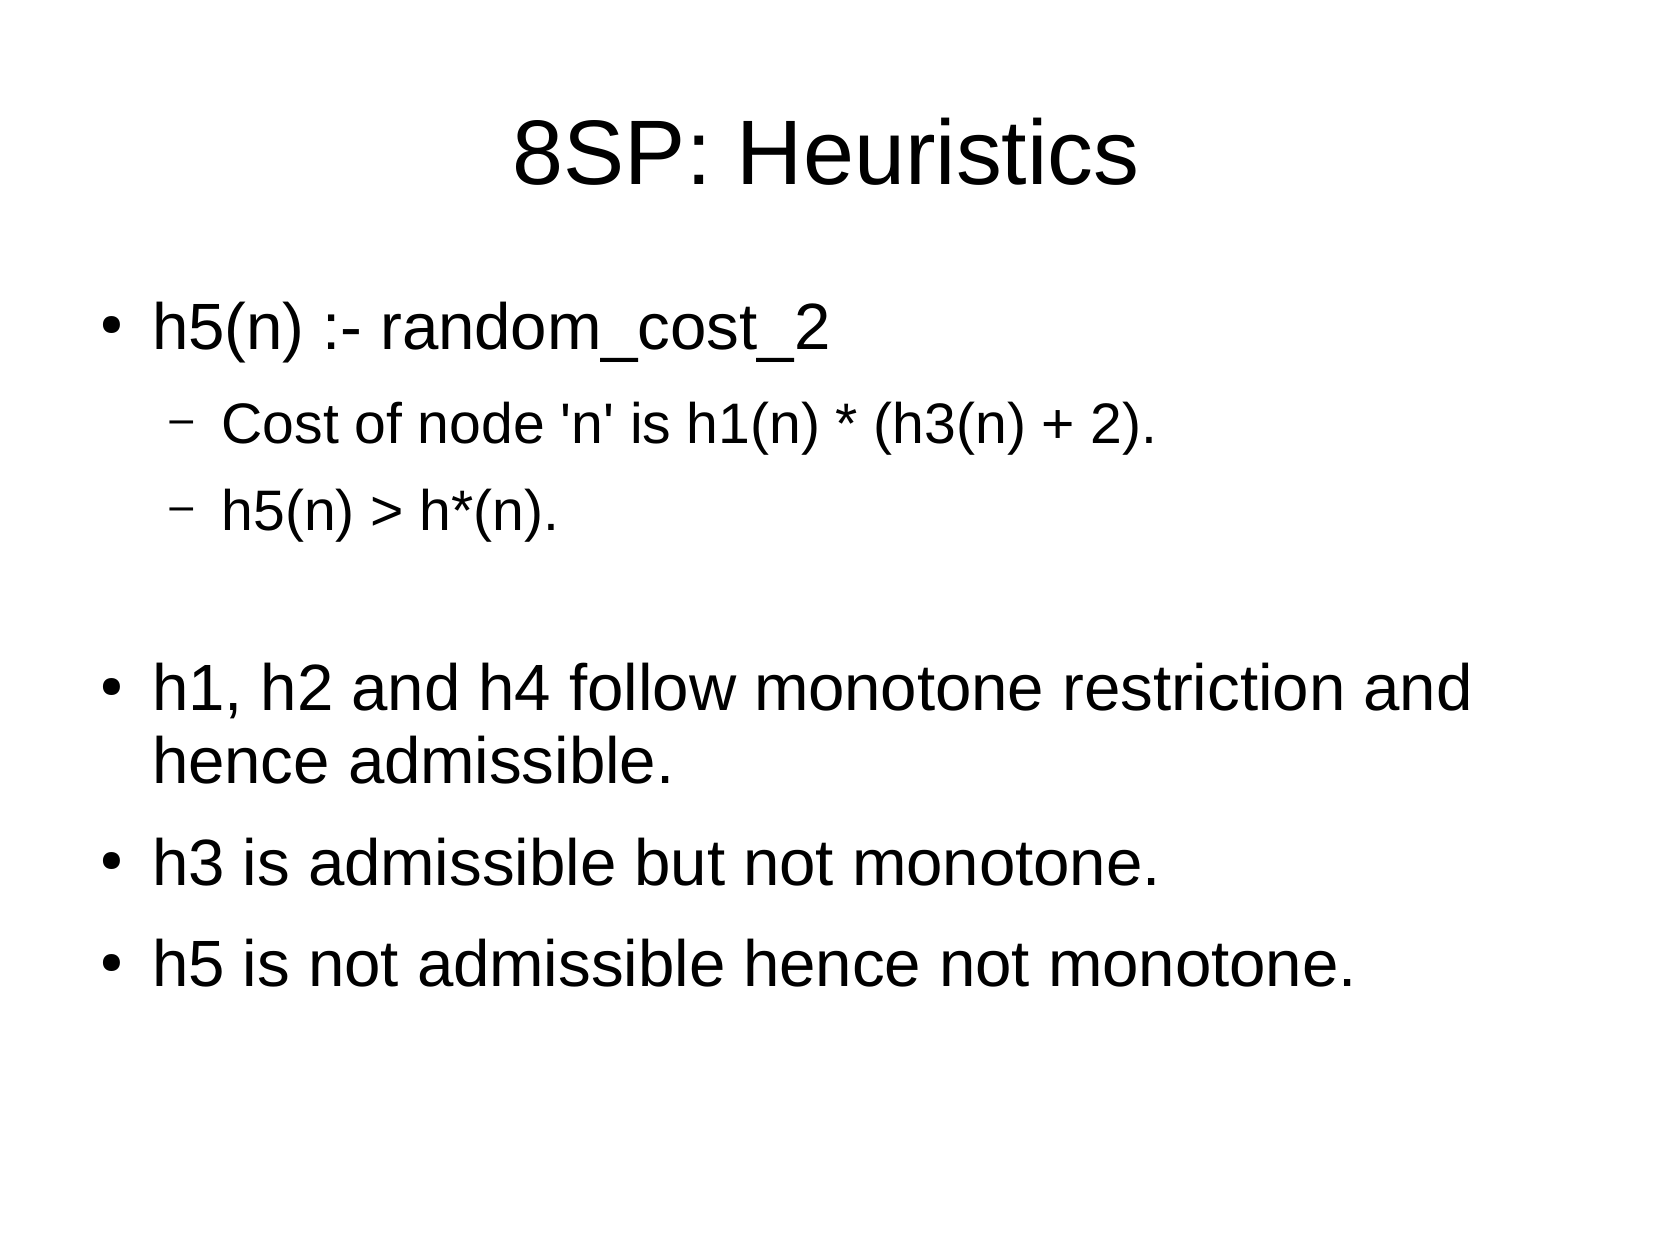

# 8SP: Heuristics
h5(n) :- random_cost_2
Cost of node 'n' is h1(n) * (h3(n) + 2).
h5(n) > h*(n).
h1, h2 and h4 follow monotone restriction and hence admissible.
h3 is admissible but not monotone.
h5 is not admissible hence not monotone.